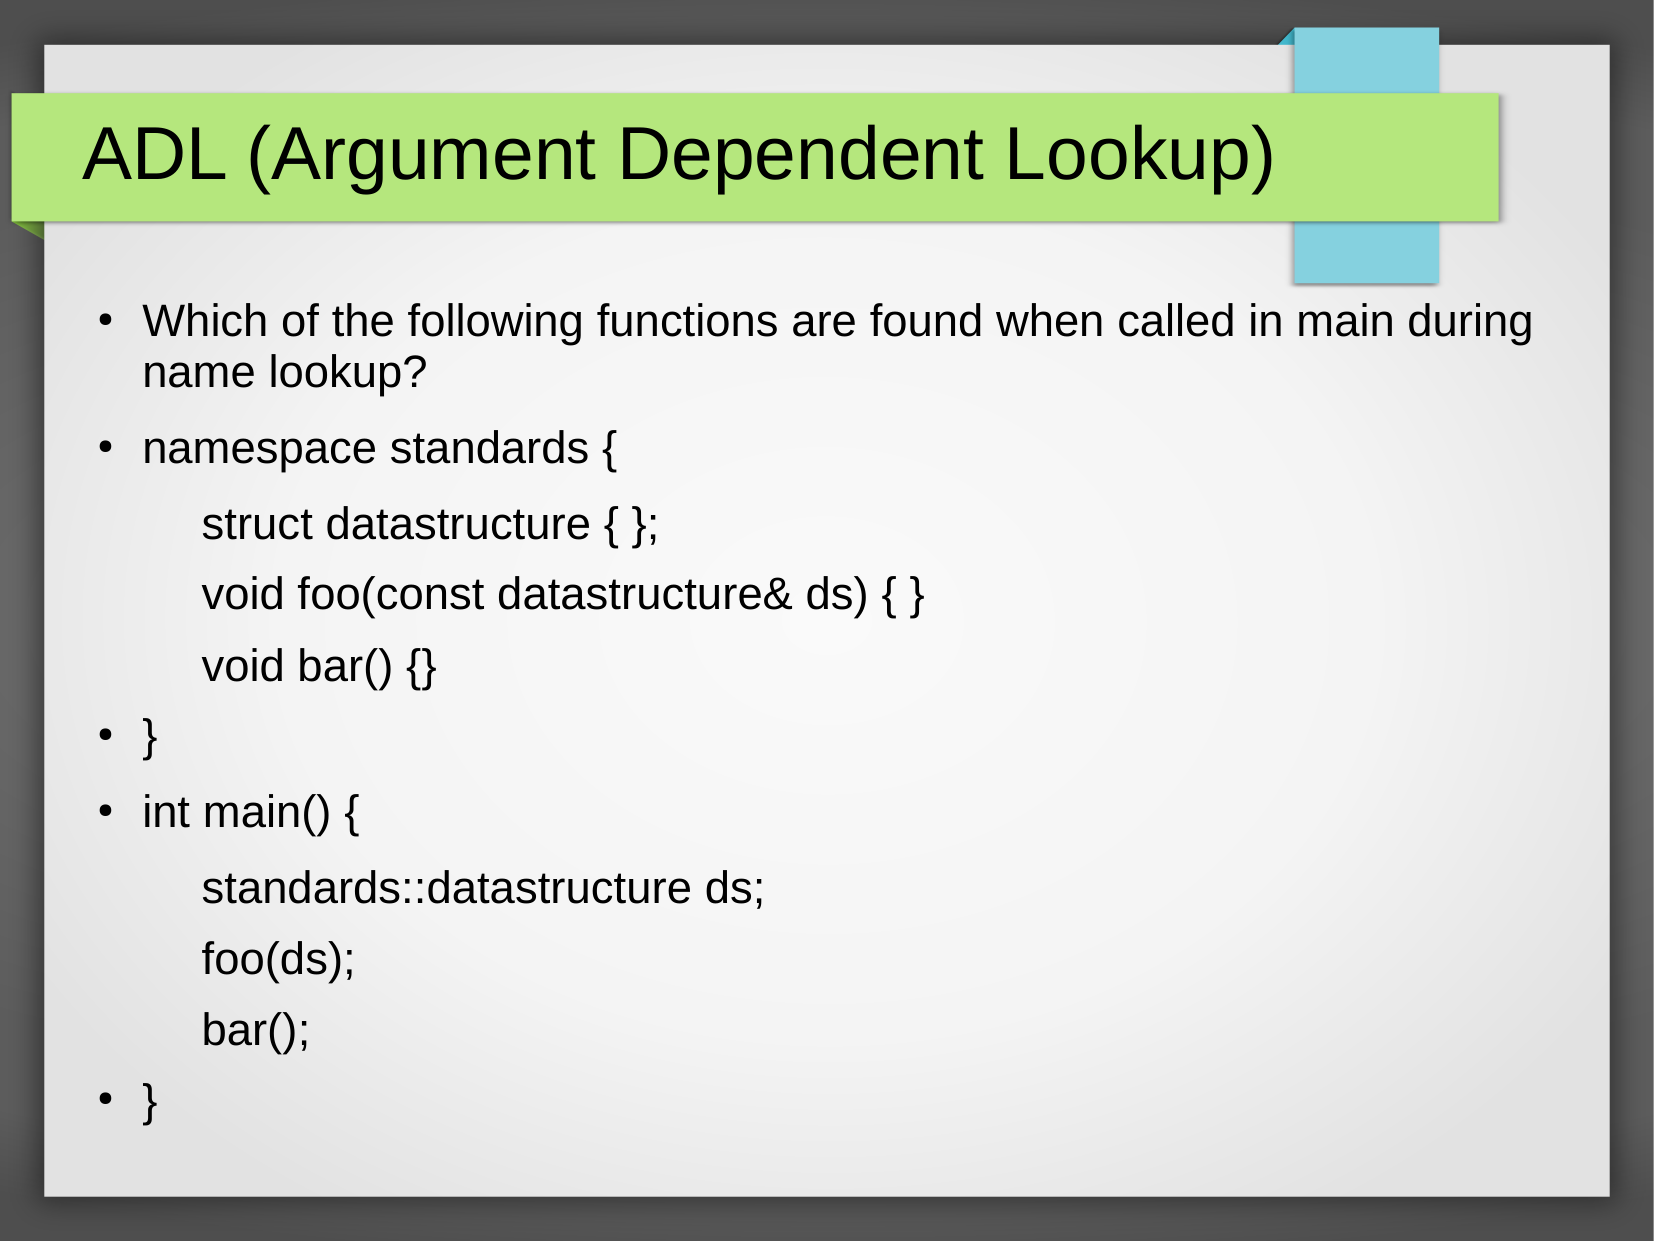

# ADL (Argument Dependent Lookup)
Which of the following functions are found when called in main during name lookup?
namespace standards {
struct datastructure { };
void foo(const datastructure& ds) { }
void bar() {}
}
int main() {
standards::datastructure ds;
foo(ds);
bar();
}